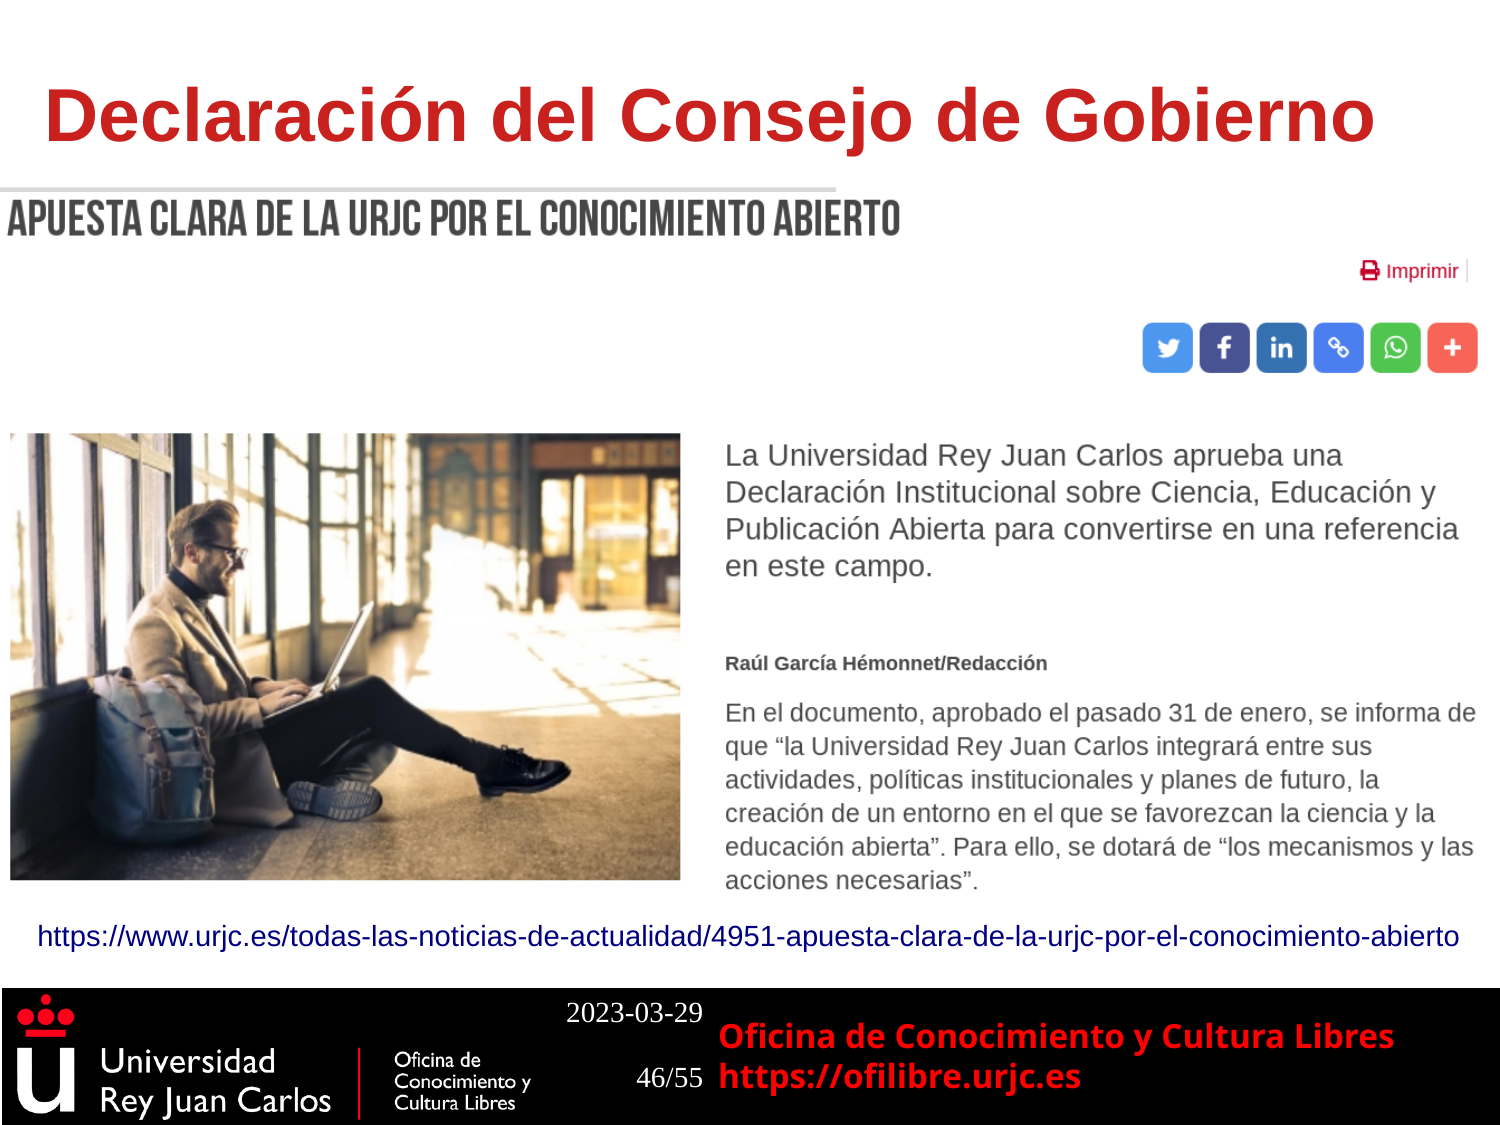

#
Declaración del Consejo de Gobierno
https://www.urjc.es/todas-las-noticias-de-actualidad/4951-apuesta-clara-de-la-urjc-por-el-conocimiento-abierto